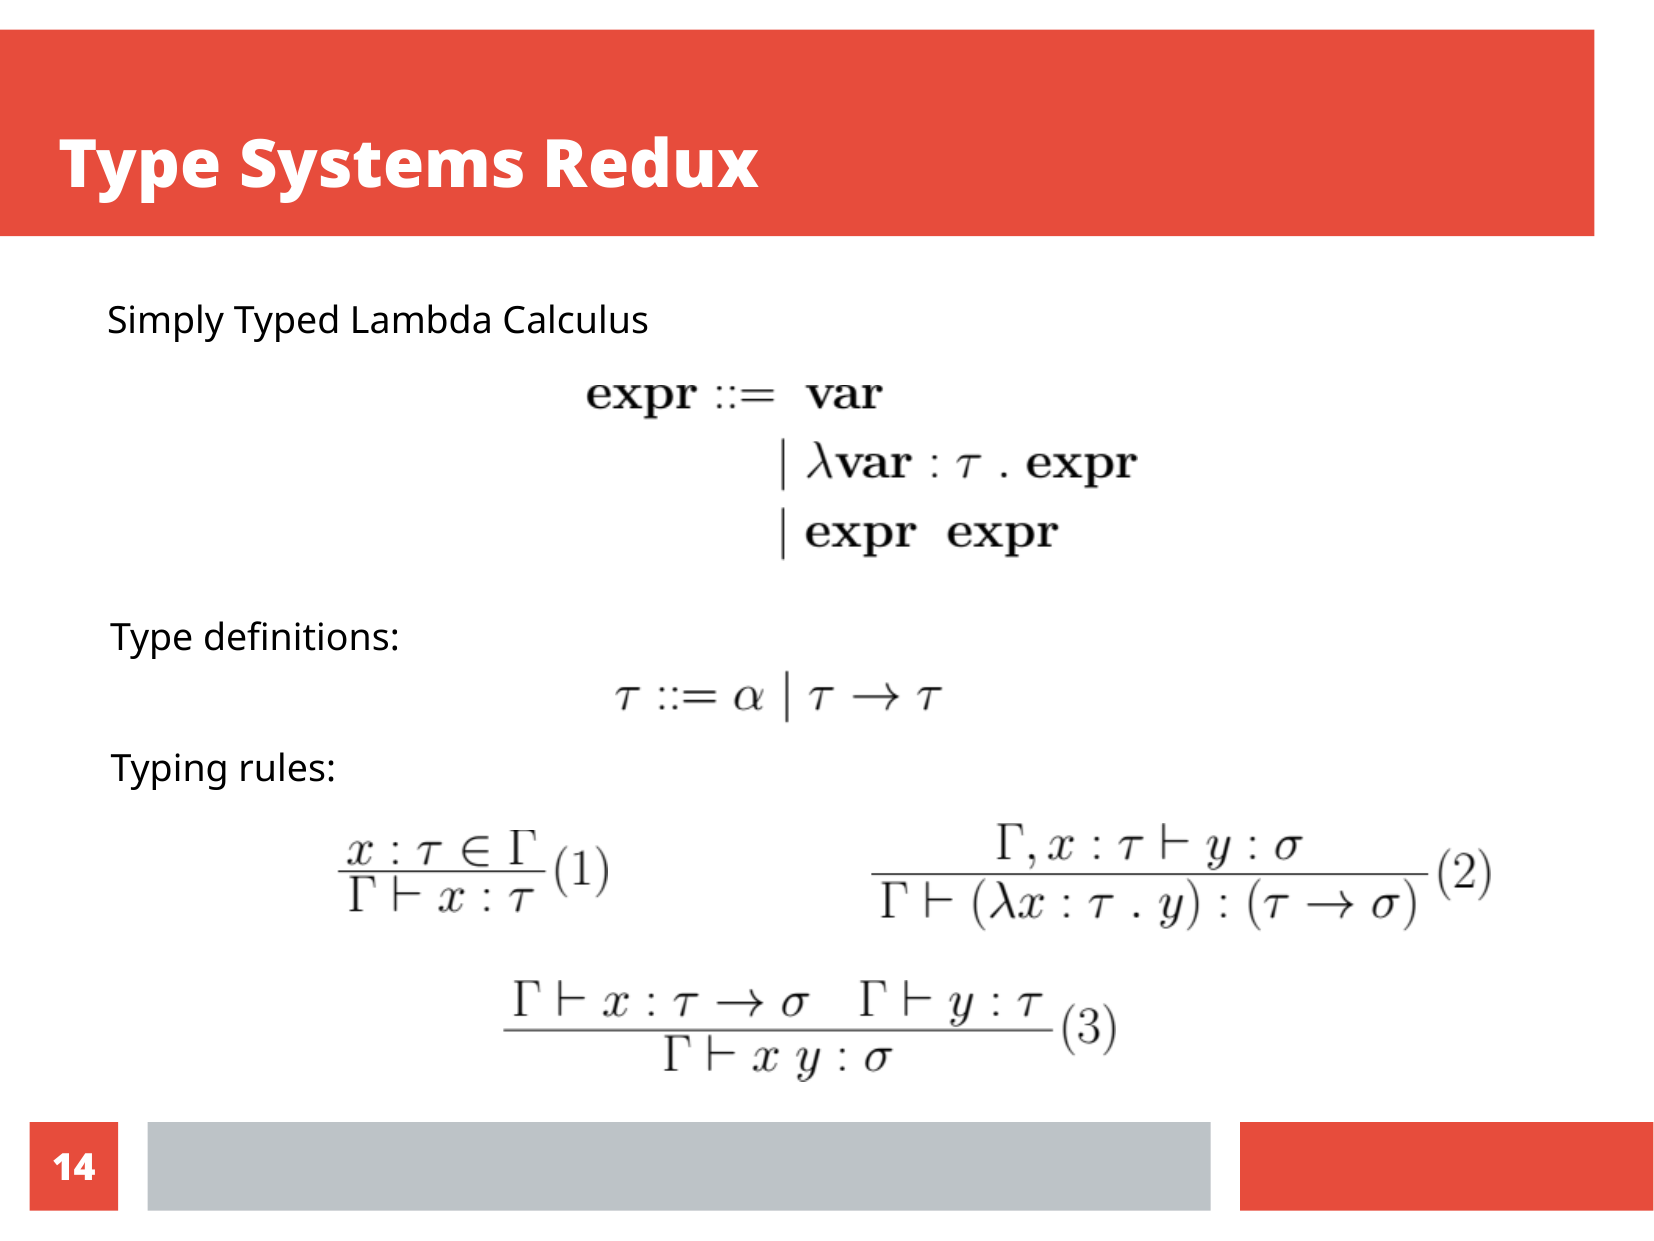

# Type Systems Redux
Simply Typed Lambda Calculus
Type definitions:
Typing rules:
14